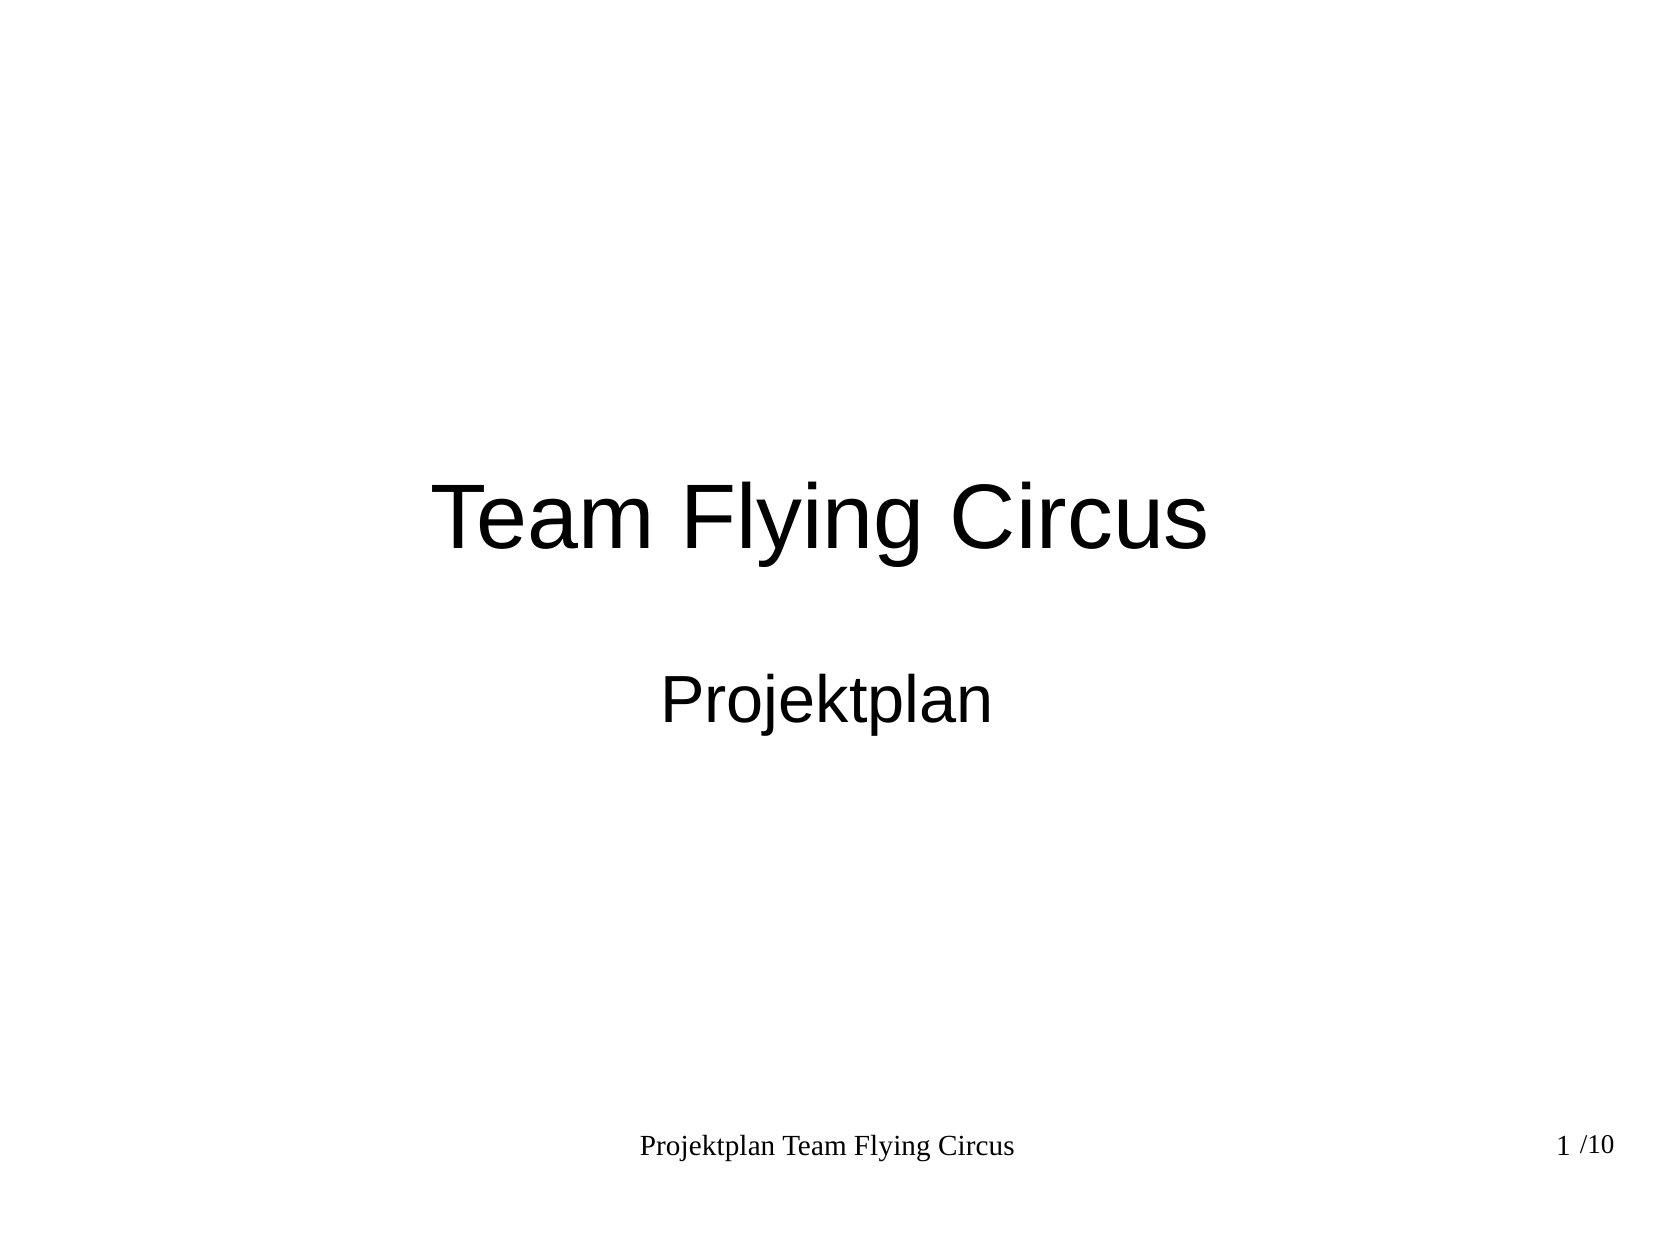

Projektplan
# Team Flying Circus
/10
Projektplan Team Flying Circus
1